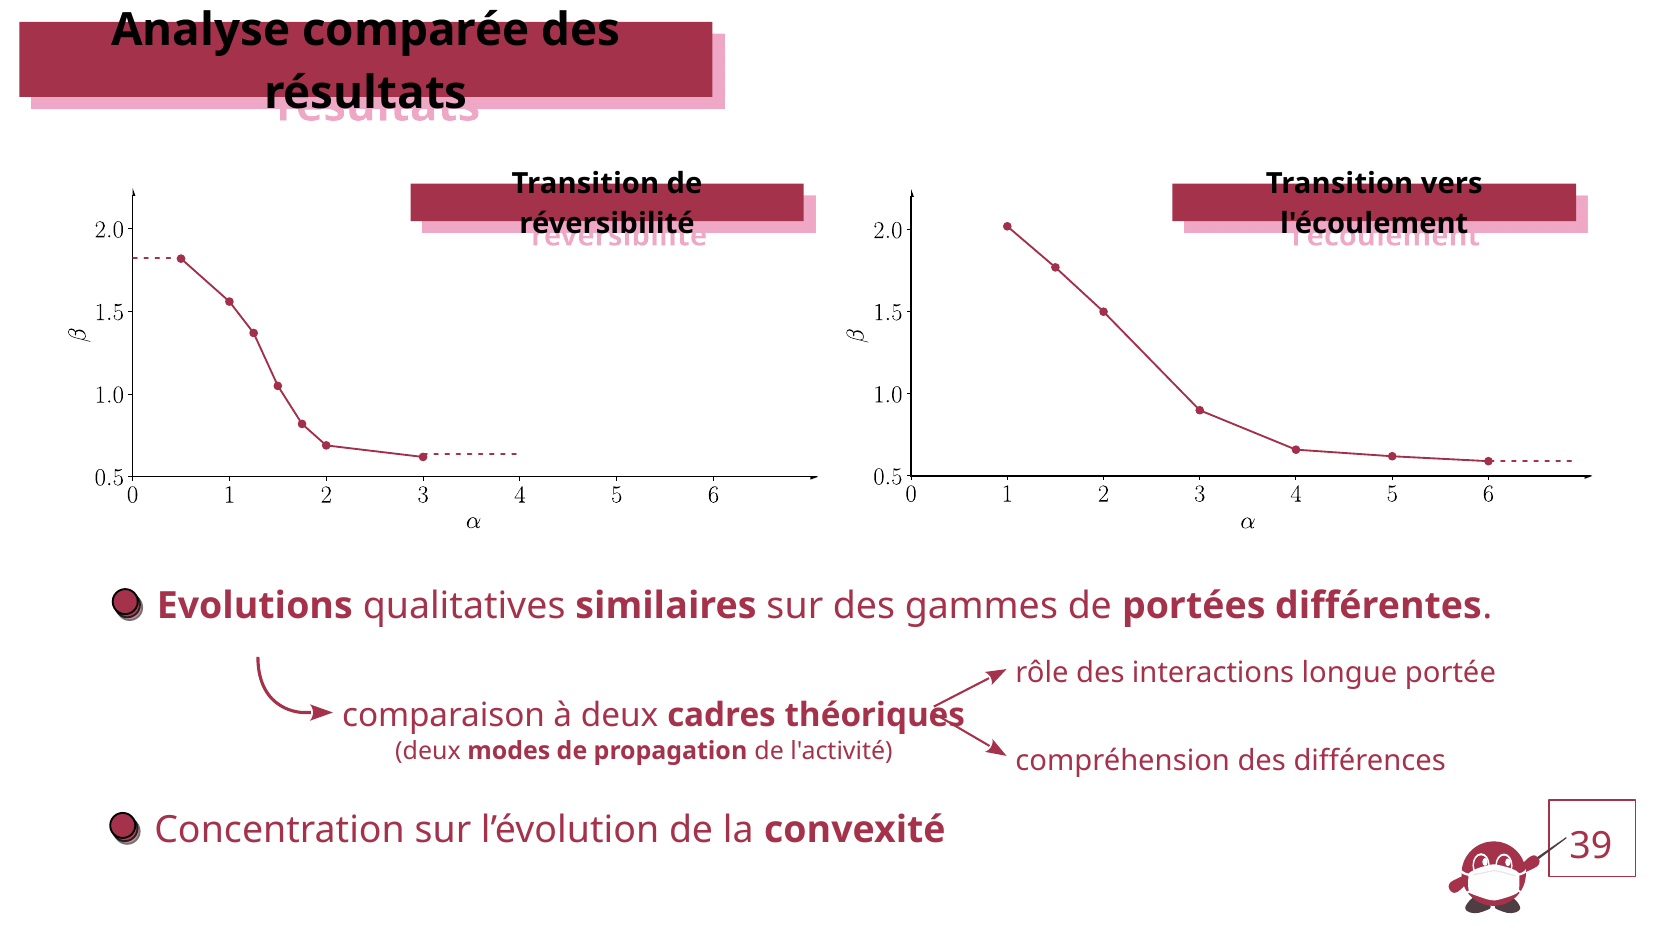

Analyse comparée des résultats
Transition de réversibilité
Transition vers l'écoulement
 Evolutions qualitatives similaires sur des gammes de portées différentes.
rôle des interactions longue portée
comparaison à deux cadres théoriques
(deux modes de propagation de l'activité)
compréhension des différences
 Concentration sur l’évolution de la convexité